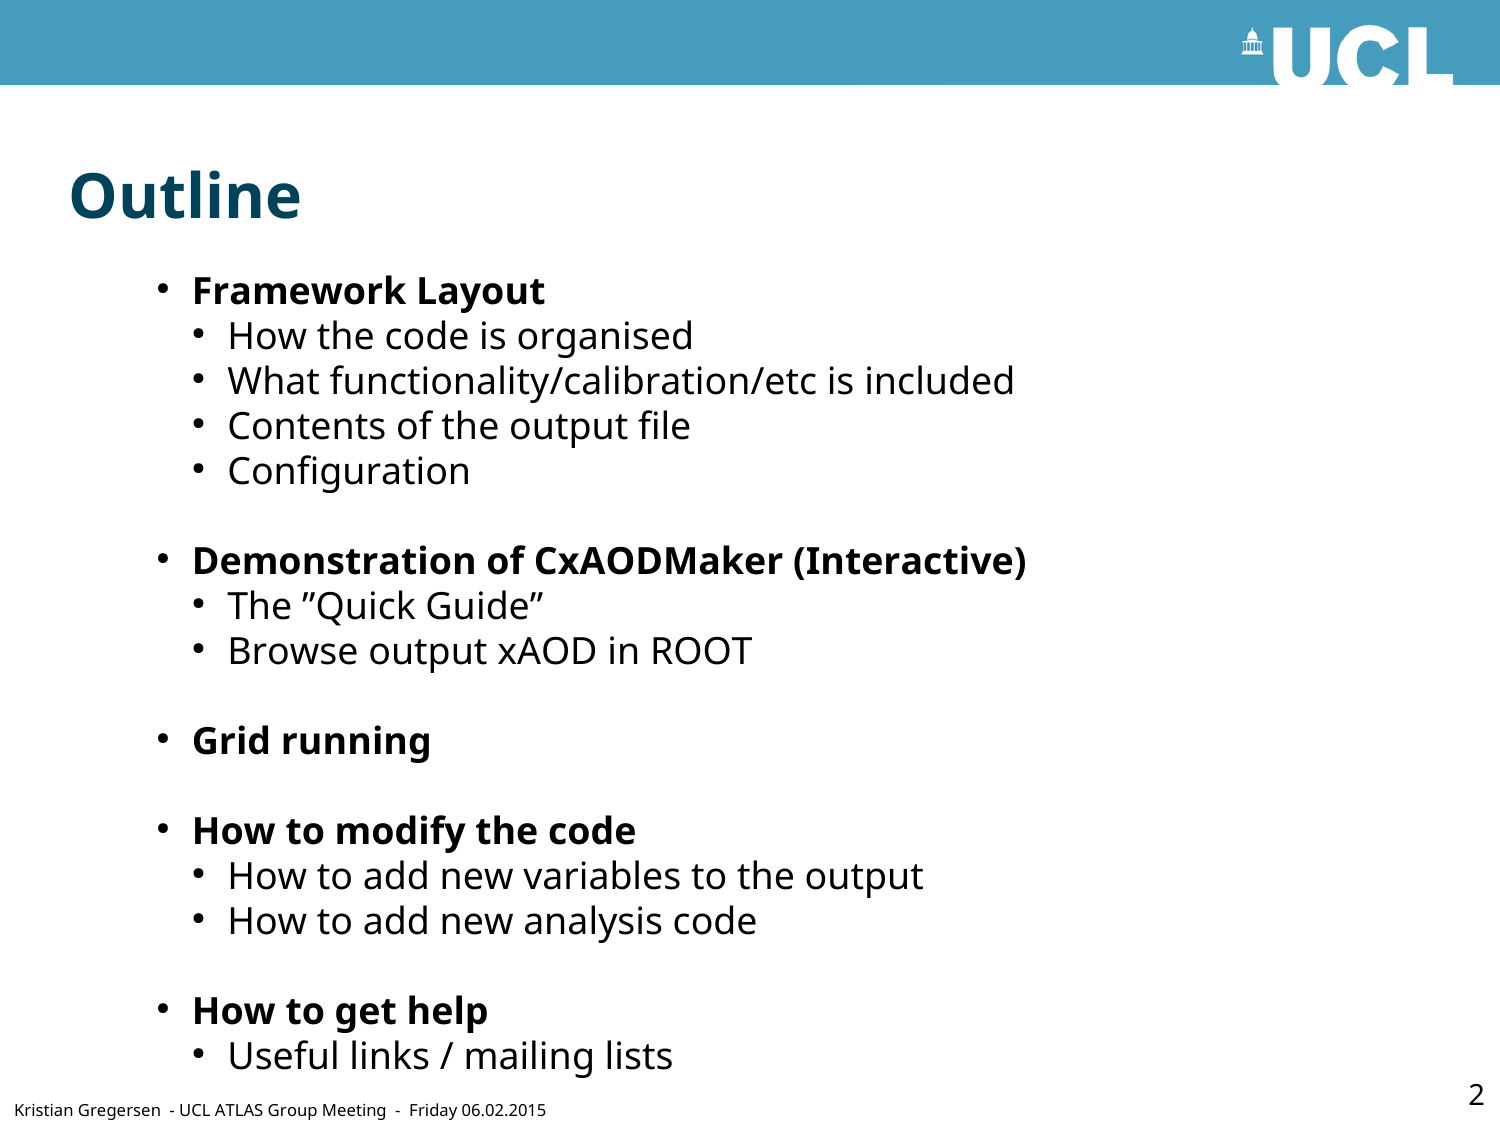

# Outline
Framework Layout
How the code is organised
What functionality/calibration/etc is included
Contents of the output file
Configuration
Demonstration of CxAODMaker (Interactive)
The ”Quick Guide”
Browse output xAOD in ROOT
Grid running
How to modify the code
How to add new variables to the output
How to add new analysis code
How to get help
Useful links / mailing lists
2